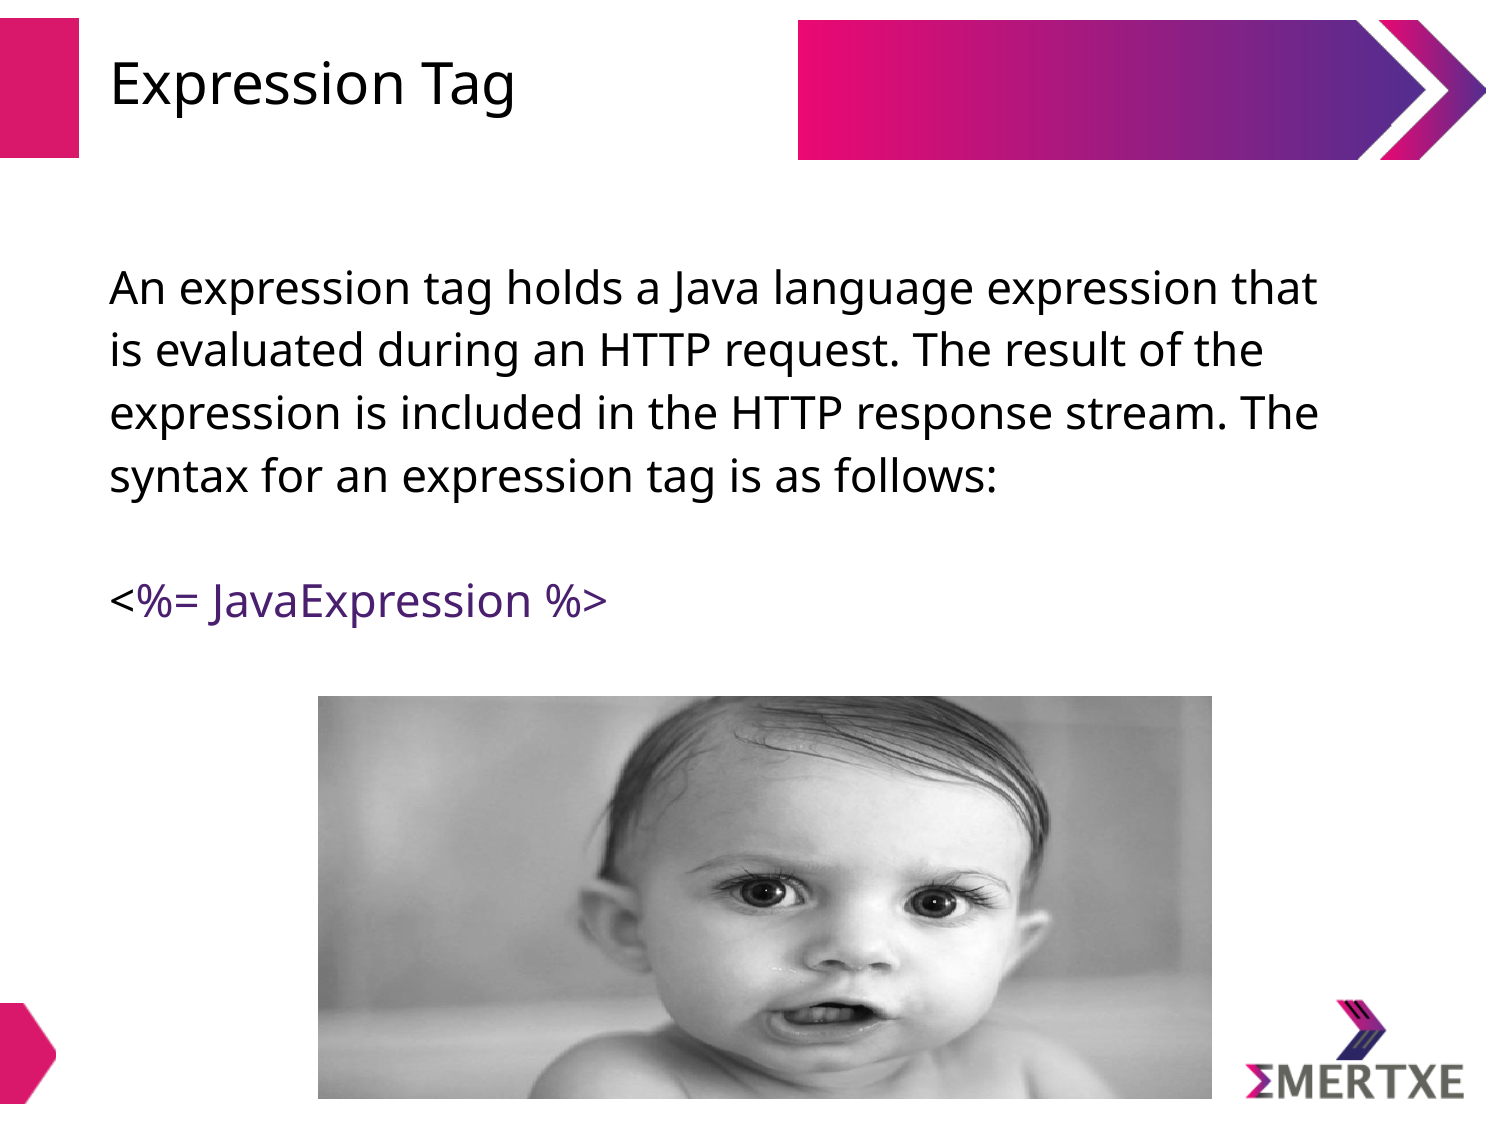

Expression Tag
An expression tag holds a Java language expression that is evaluated during an HTTP request. The result of the expression is included in the HTTP response stream. The syntax for an expression tag is as follows:
<%= JavaExpression %>